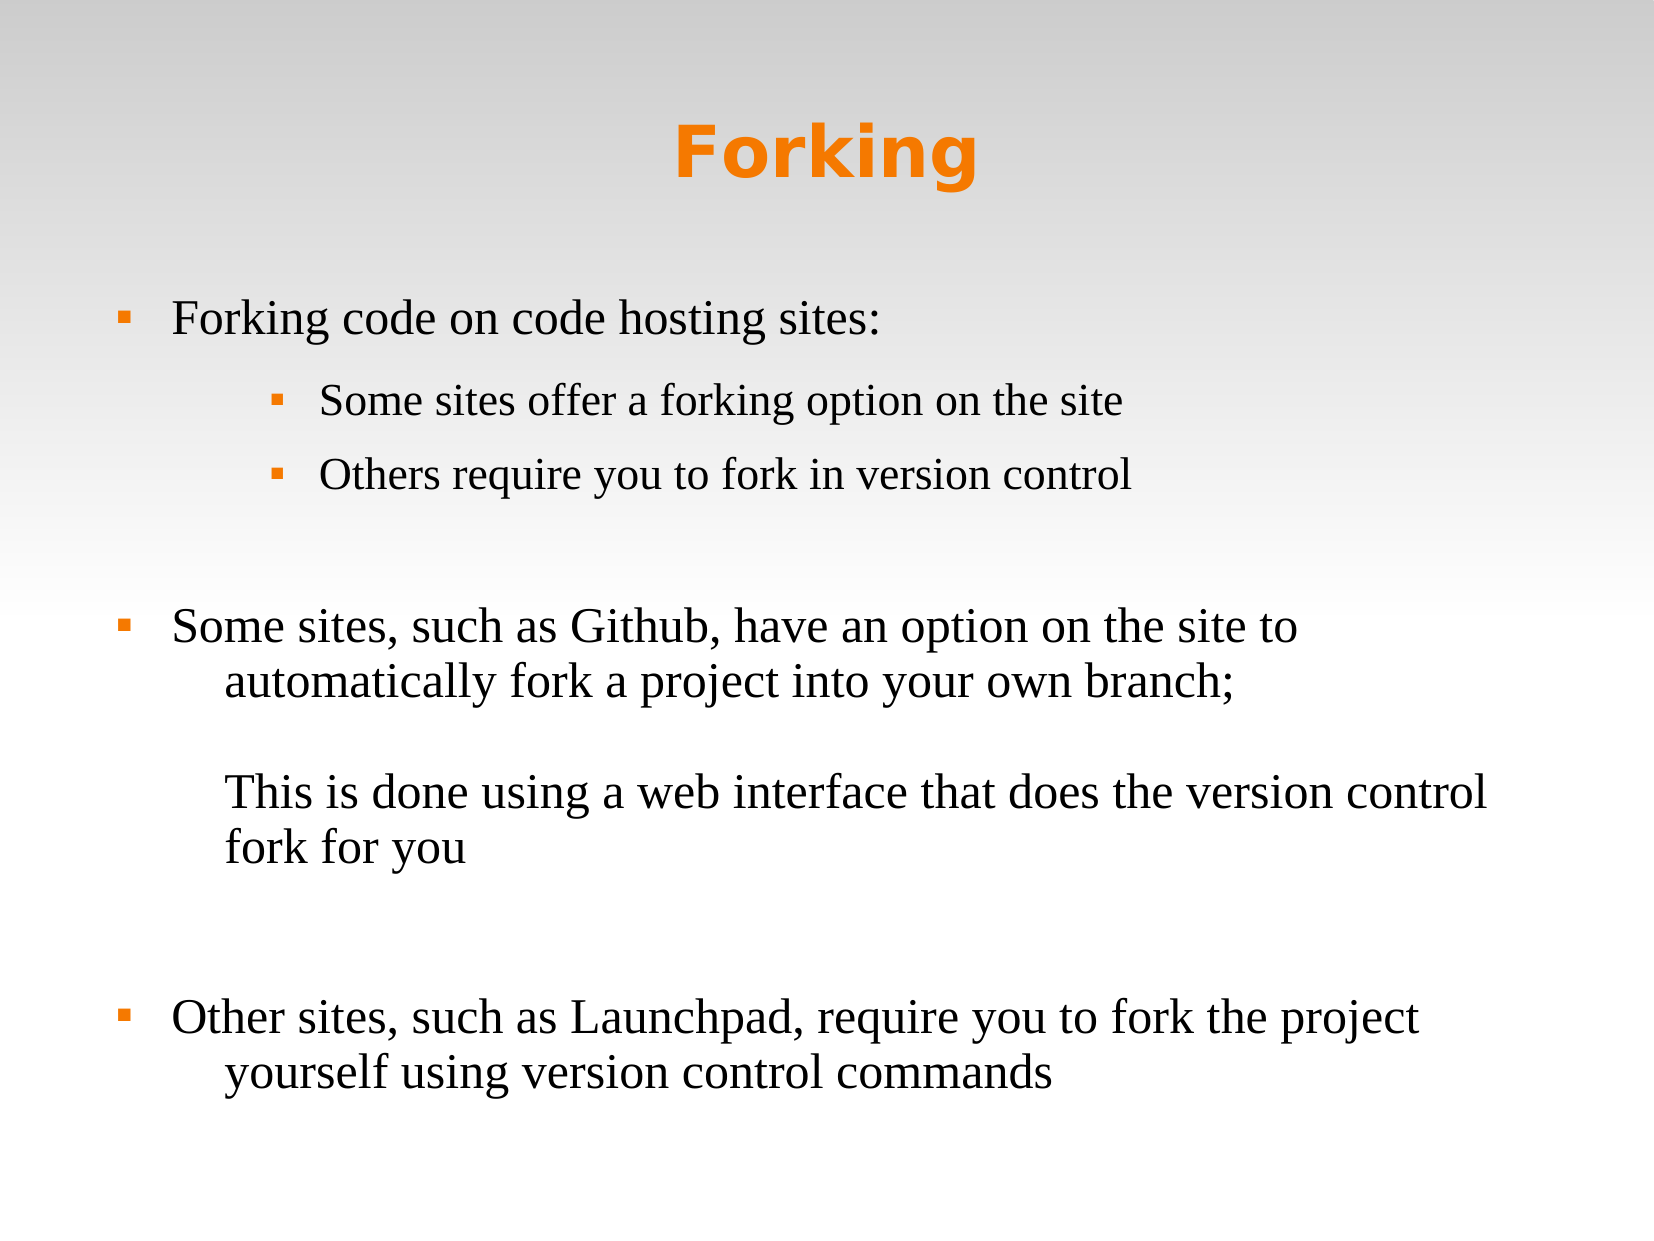

# Forking
Forking code on code hosting sites:
Some sites offer a forking option on the site
Others require you to fork in version control
Some sites, such as Github, have an option on the site to automatically fork a project into your own branch;
This is done using a web interface that does the version control fork for you
Other sites, such as Launchpad, require you to fork the project yourself using version control commands